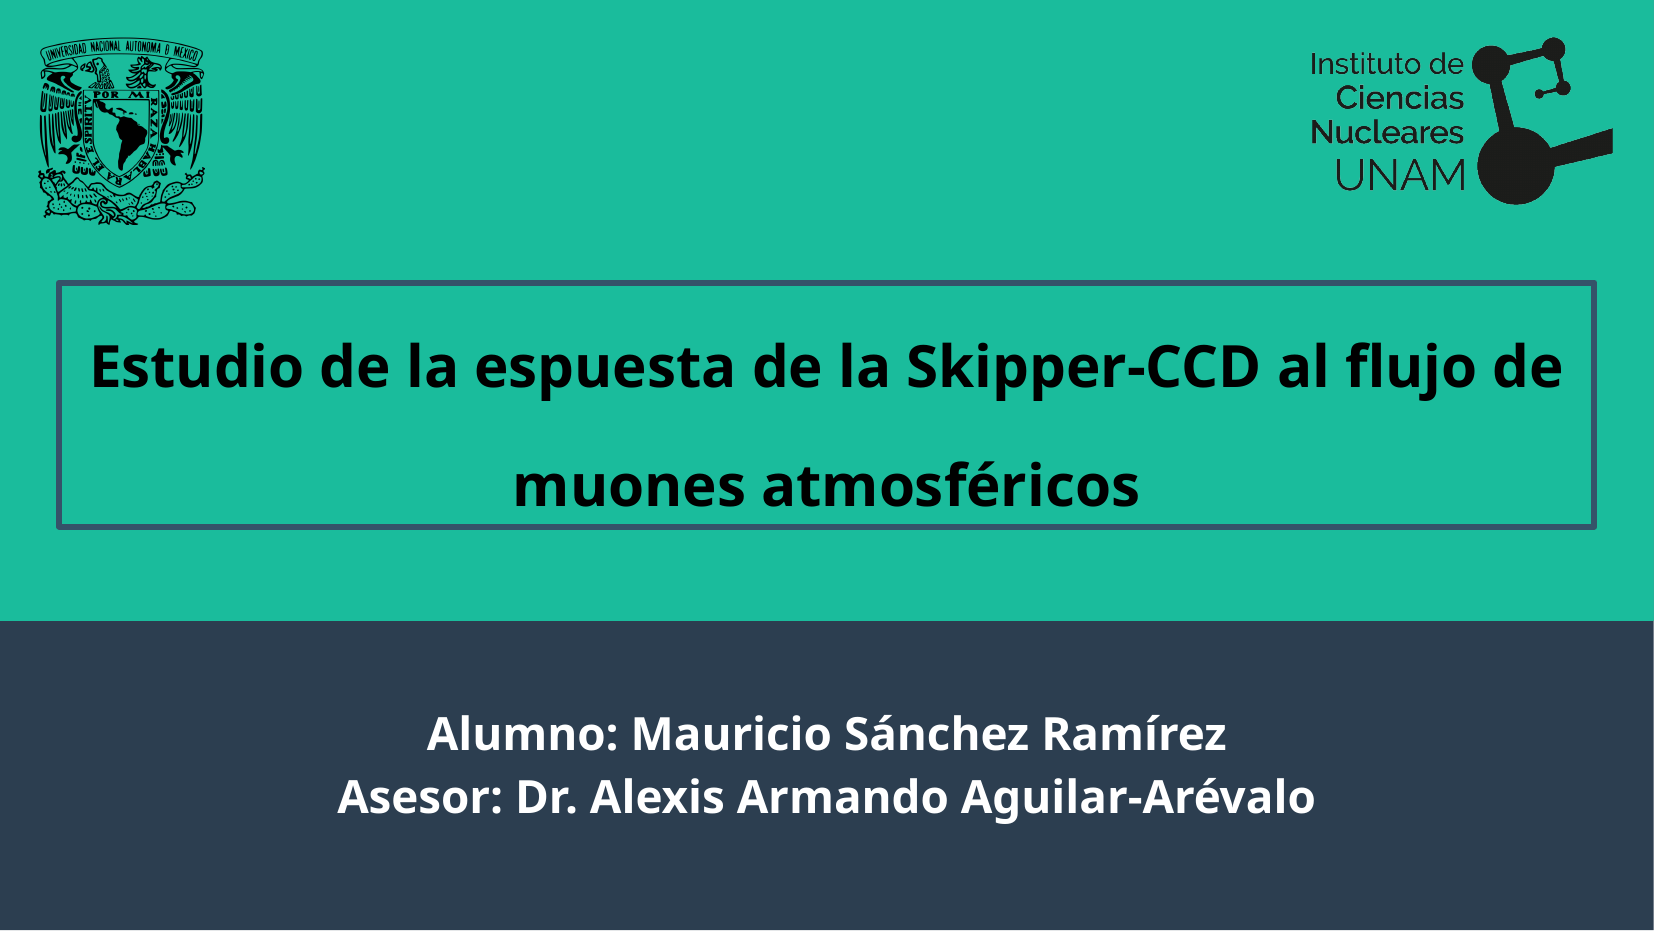

# Estudio de la espuesta de la Skipper-CCD al flujo de muones atmosféricos
Alumno: Mauricio Sánchez Ramírez
Asesor: Dr. Alexis Armando Aguilar-Arévalo